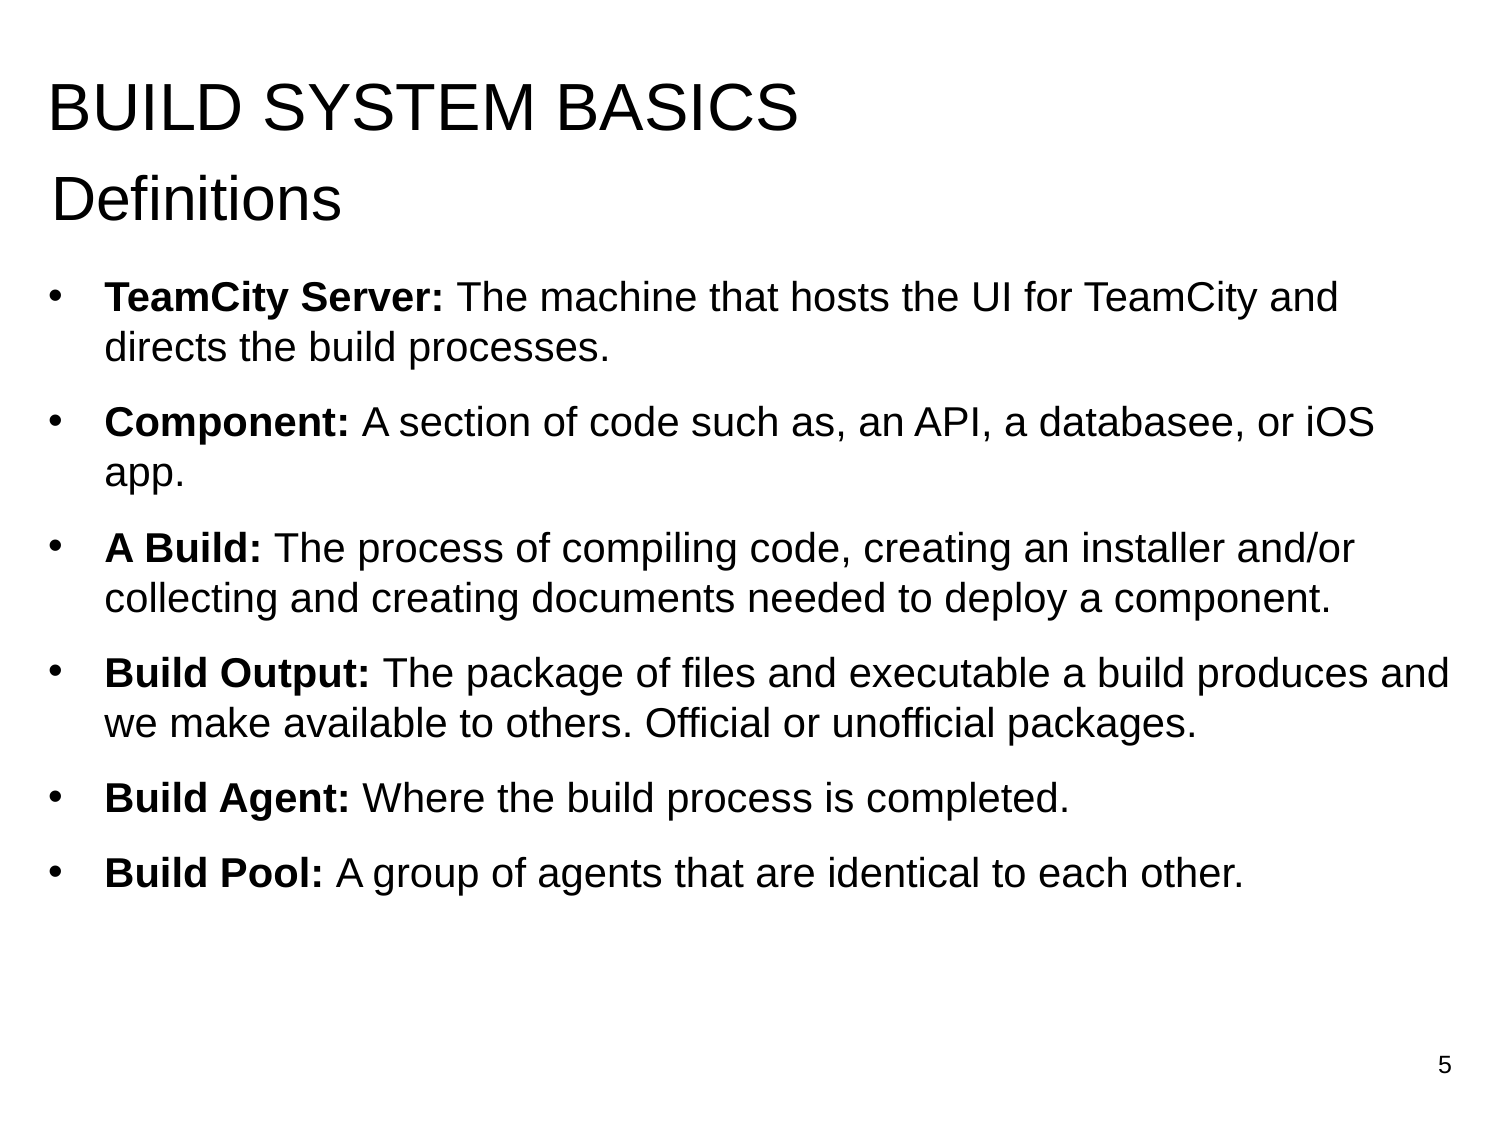

# Build system basics
Definitions
TeamCity Server: The machine that hosts the UI for TeamCity and directs the build processes.
Component: A section of code such as, an API, a databasee, or iOS app.
A Build: The process of compiling code, creating an installer and/or collecting and creating documents needed to deploy a component.
Build Output: The package of files and executable a build produces and we make available to others. Official or unofficial packages.
Build Agent: Where the build process is completed.
Build Pool: A group of agents that are identical to each other.